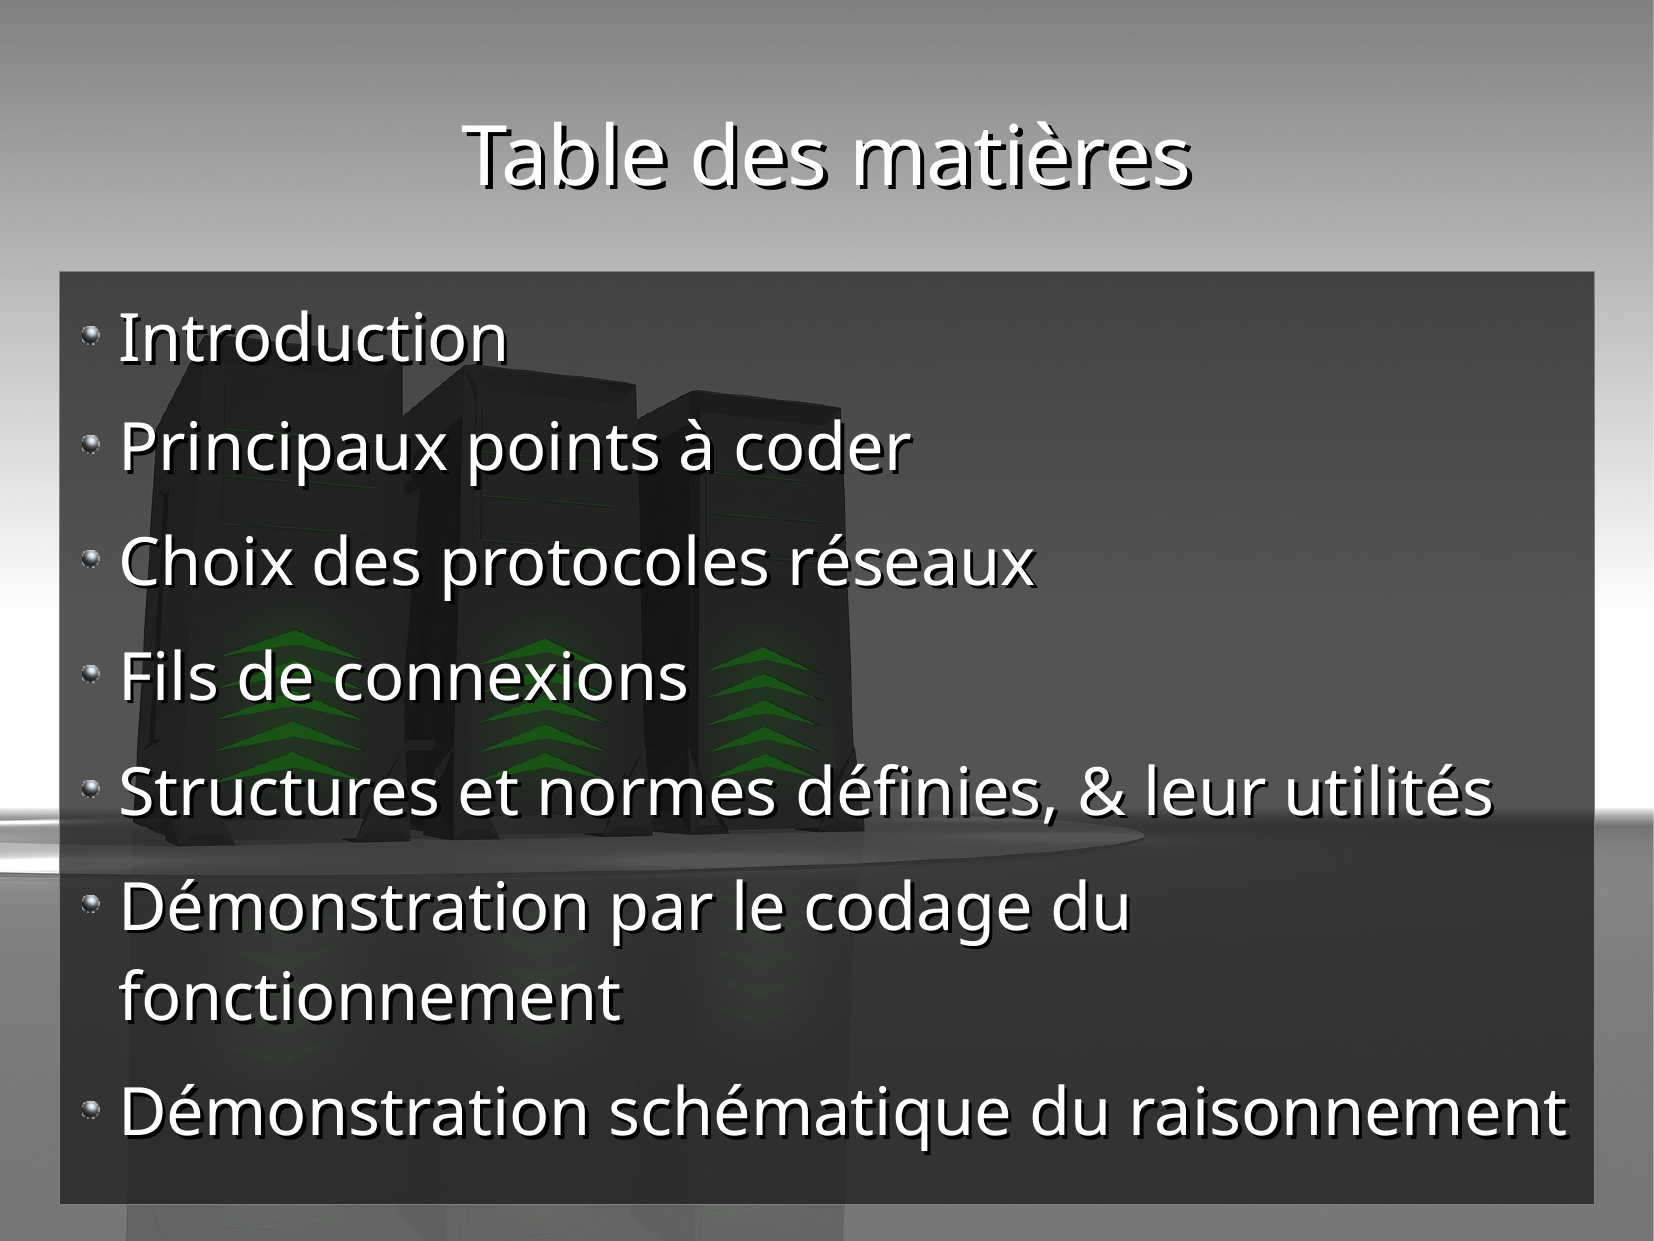

# Table des matières
Introduction
Principaux points à coder
Choix des protocoles réseaux
Fils de connexions
Structures et normes définies, & leur utilités
Démonstration par le codage du fonctionnement
Démonstration schématique du raisonnement